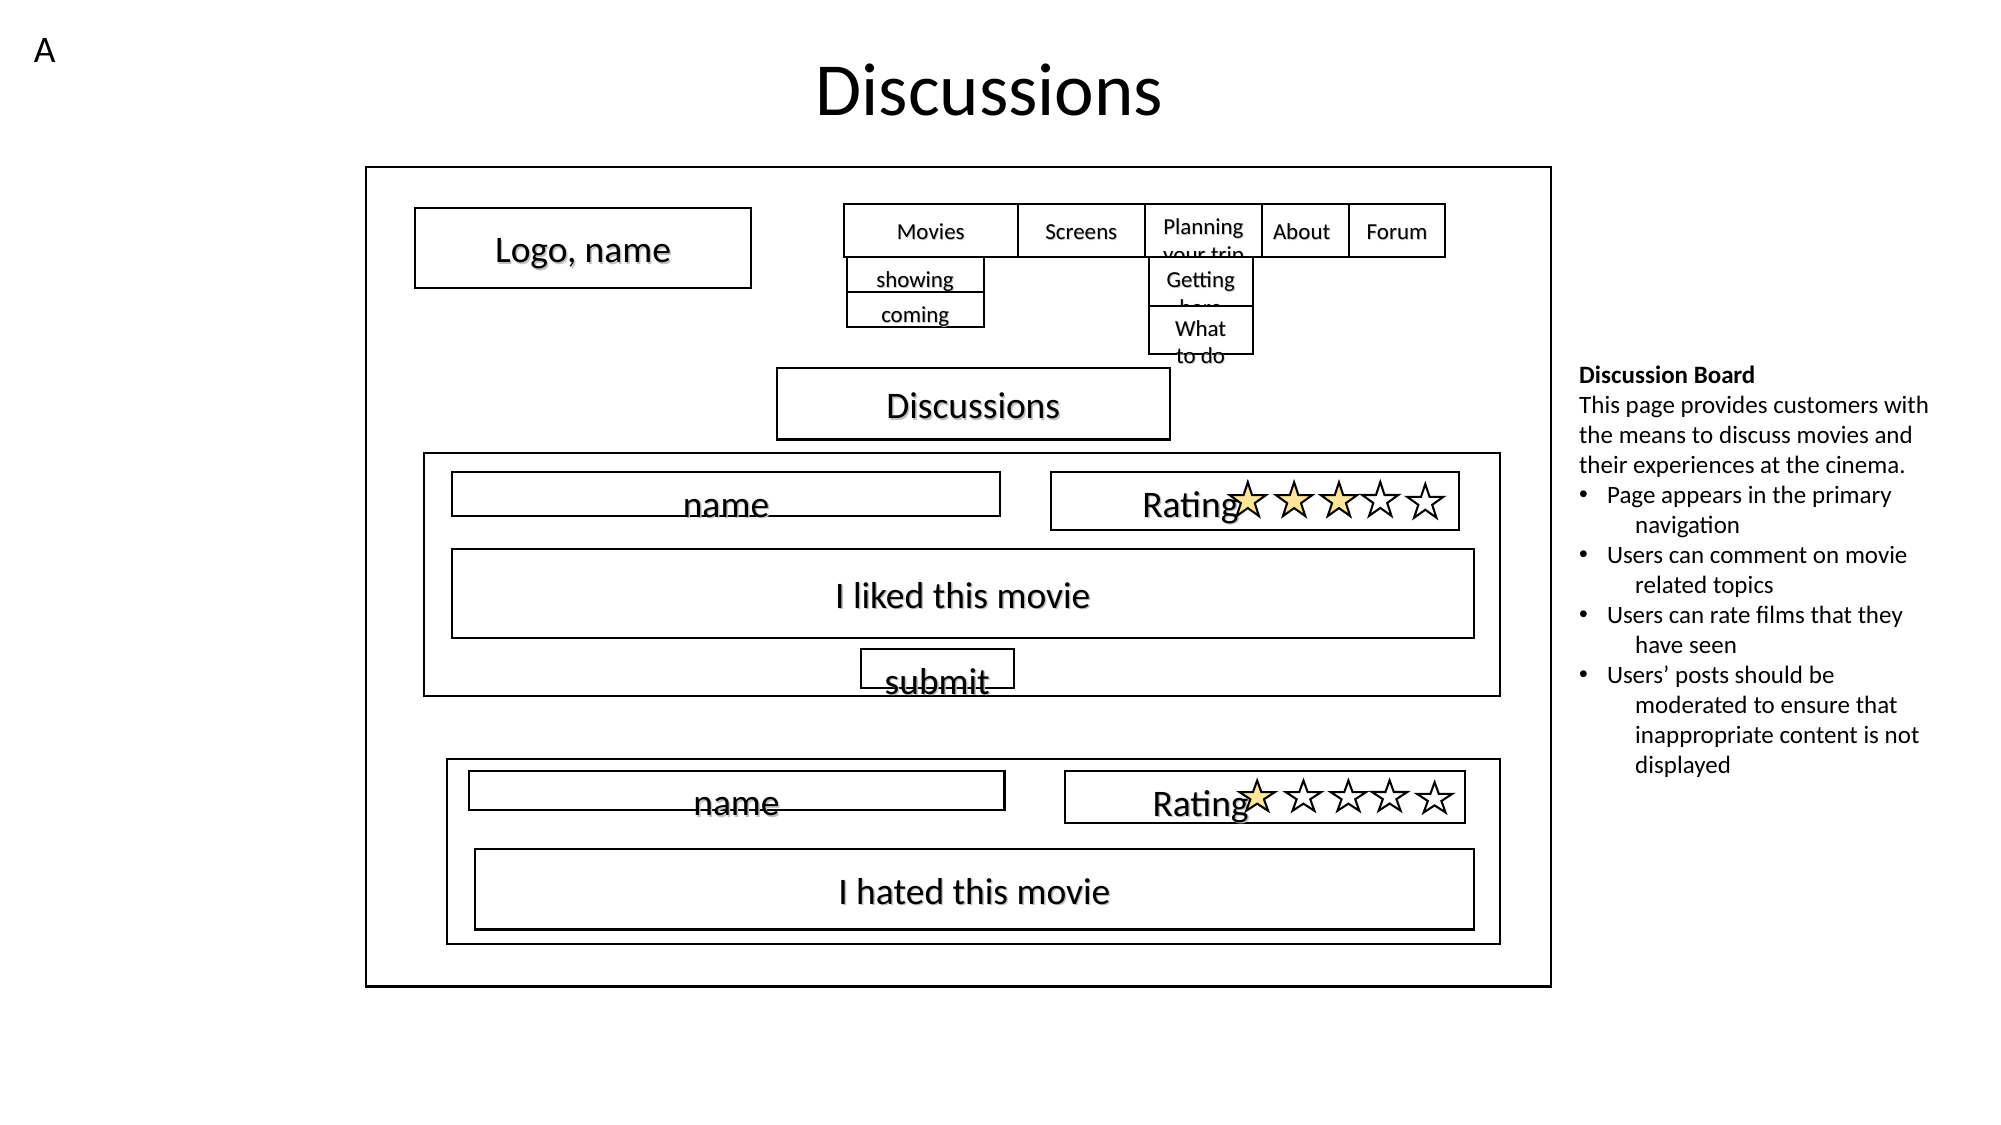

A
Discussions
Movies
Screens
Planning your trip
About
Forum
Logo, name
showing
Getting here
coming
What to do
Discussion Board
This page provides customers with the means to discuss movies and their experiences at the cinema.
Page appears in the primary navigation
Users can comment on movie related topics
Users can rate films that they have seen
Users’ posts should be moderated to ensure that inappropriate content is not displayed
Discussions
name
Rating
I liked this movie
submit
name
Rating
I hated this movie